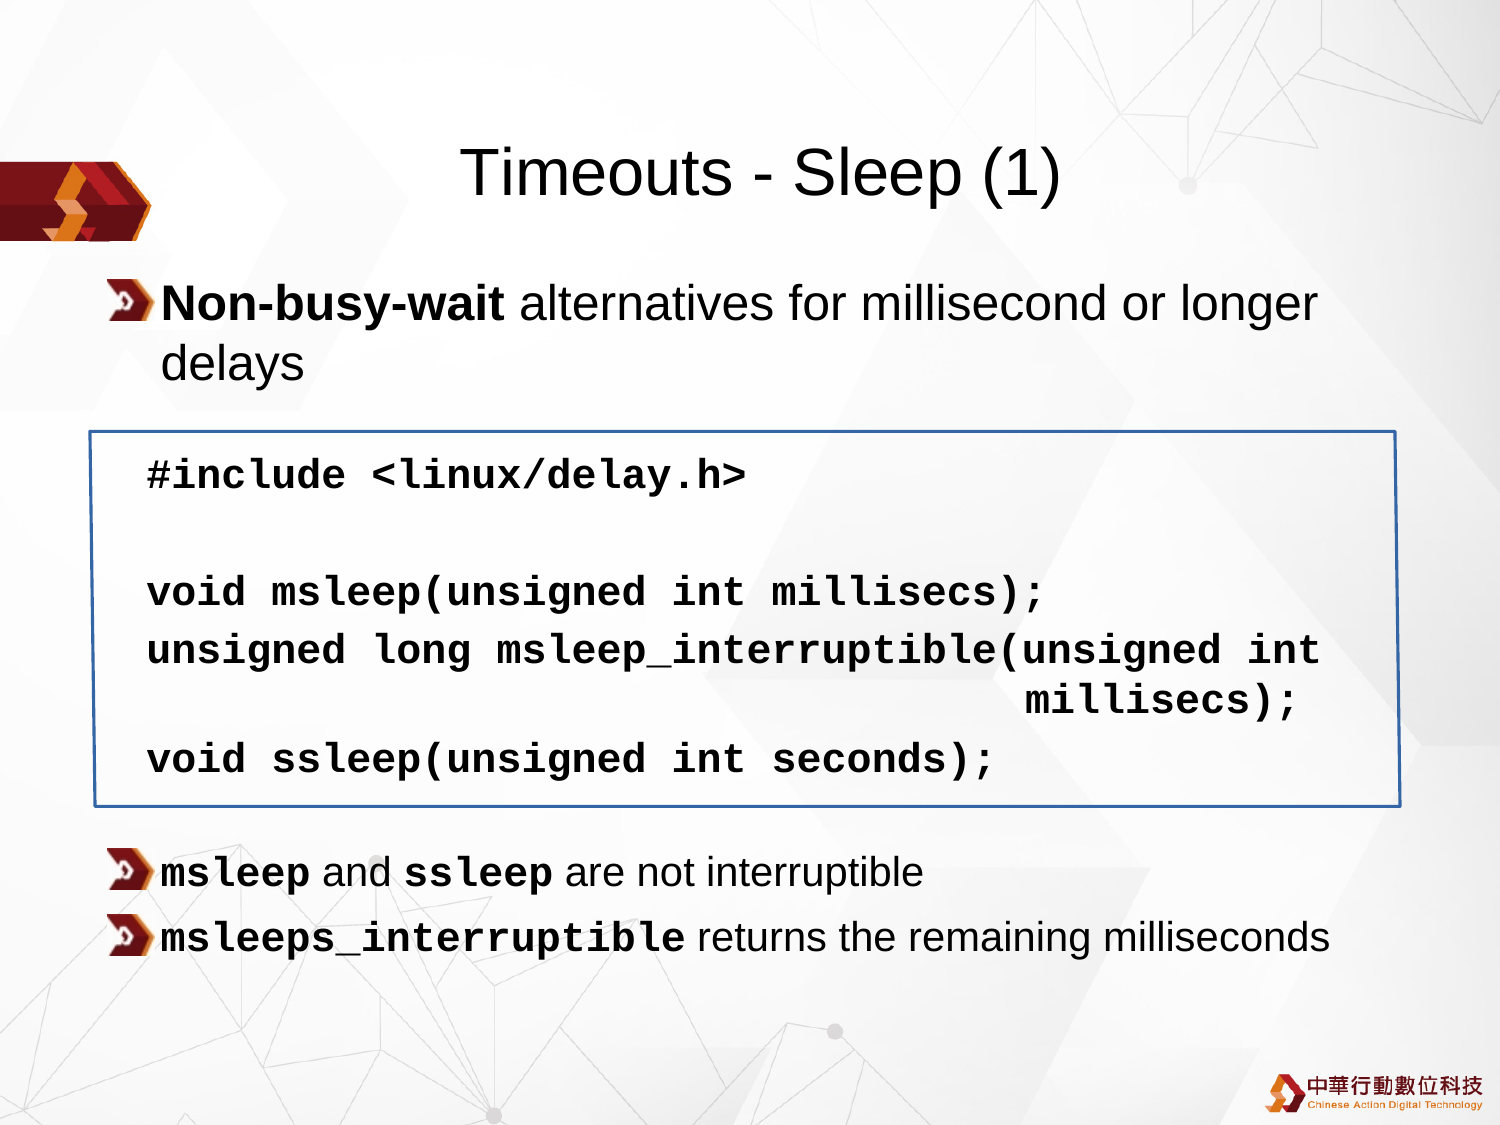

# Timeouts - Sleep (1)
Non-busy-wait alternatives for millisecond or longer delays
#include <linux/delay.h>
void msleep(unsigned int millisecs);
unsigned long msleep_interruptible(unsigned int millisecs);
void ssleep(unsigned int seconds);
msleep and ssleep are not interruptible
msleeps_interruptible returns the remaining milliseconds